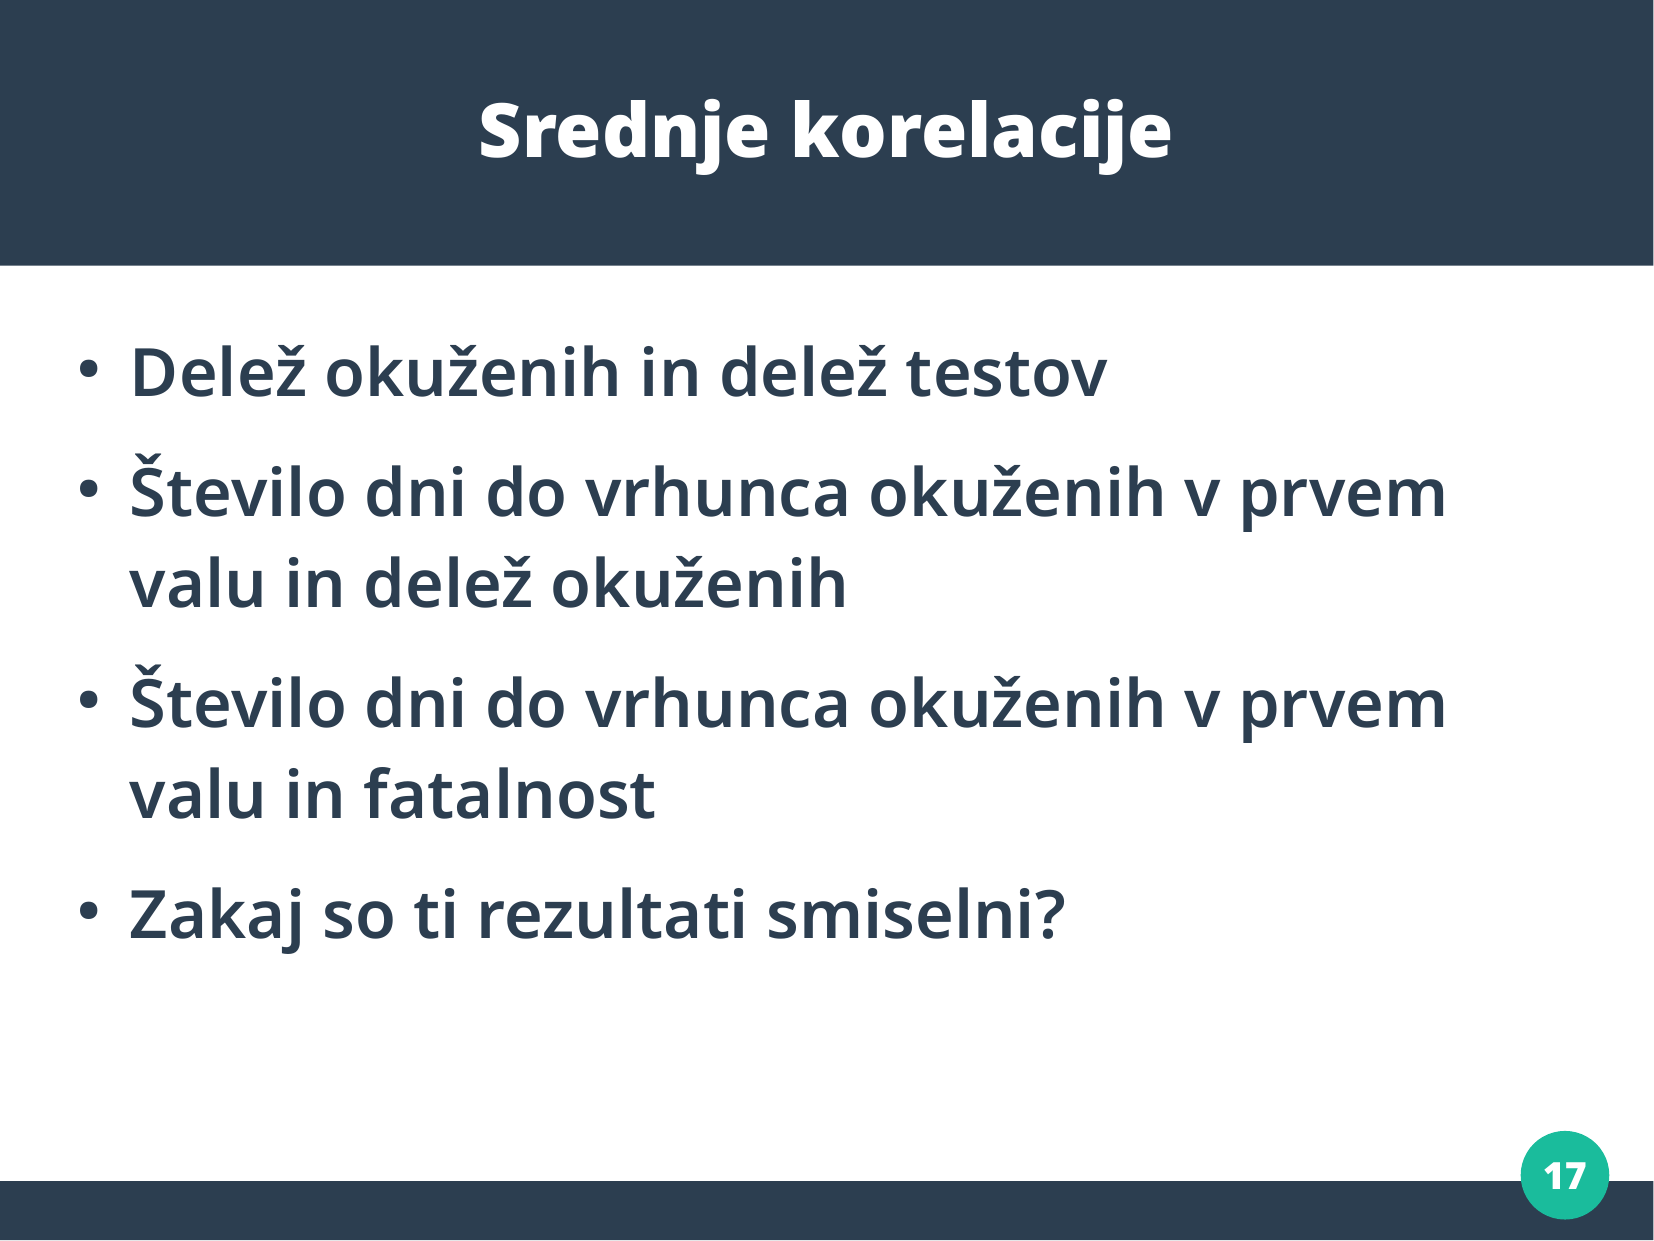

# Srednje korelacije
Delež okuženih in delež testov
Število dni do vrhunca okuženih v prvem valu in delež okuženih
Število dni do vrhunca okuženih v prvem valu in fatalnost
Zakaj so ti rezultati smiselni?
17